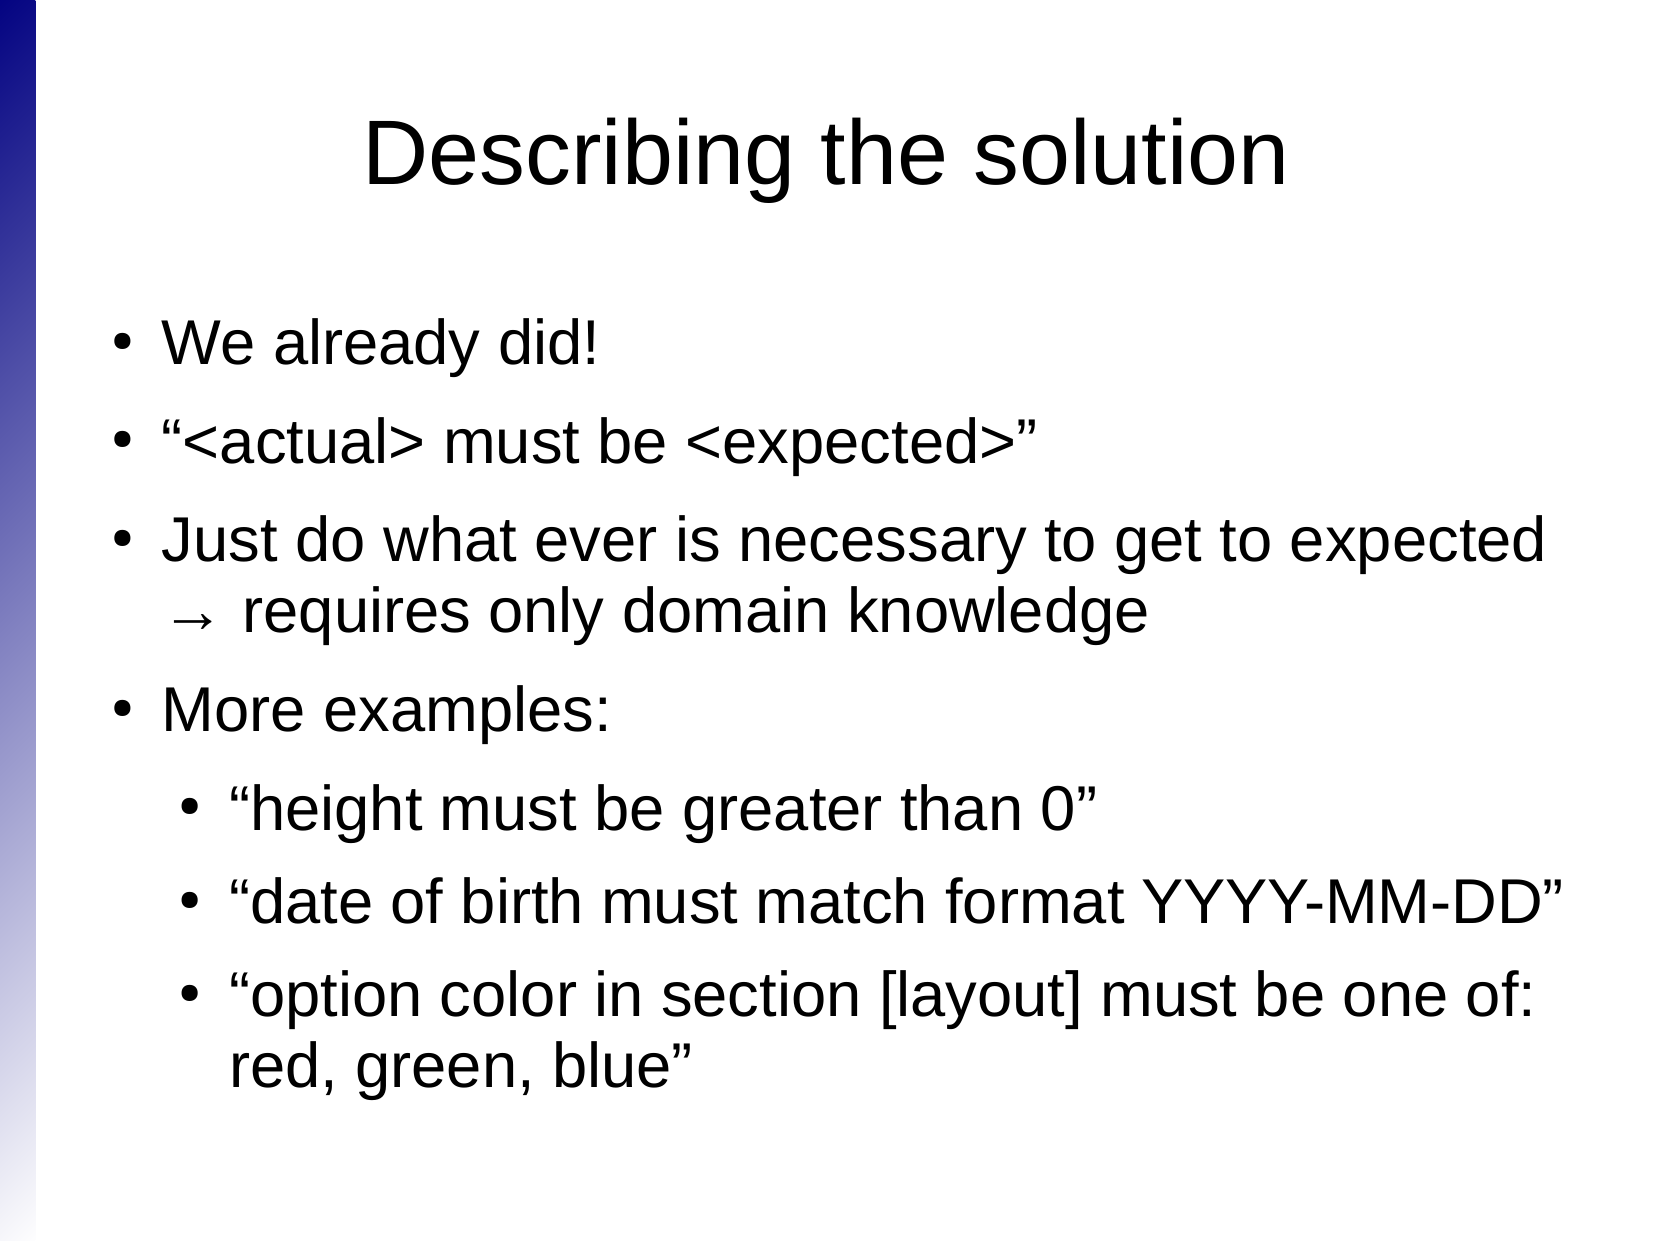

# Describing the solution
We already did!
“<actual> must be <expected>”
Just do what ever is necessary to get to expected → requires only domain knowledge
More examples:
“height must be greater than 0”
“date of birth must match format YYYY-MM-DD”
“option color in section [layout] must be one of: red, green, blue”